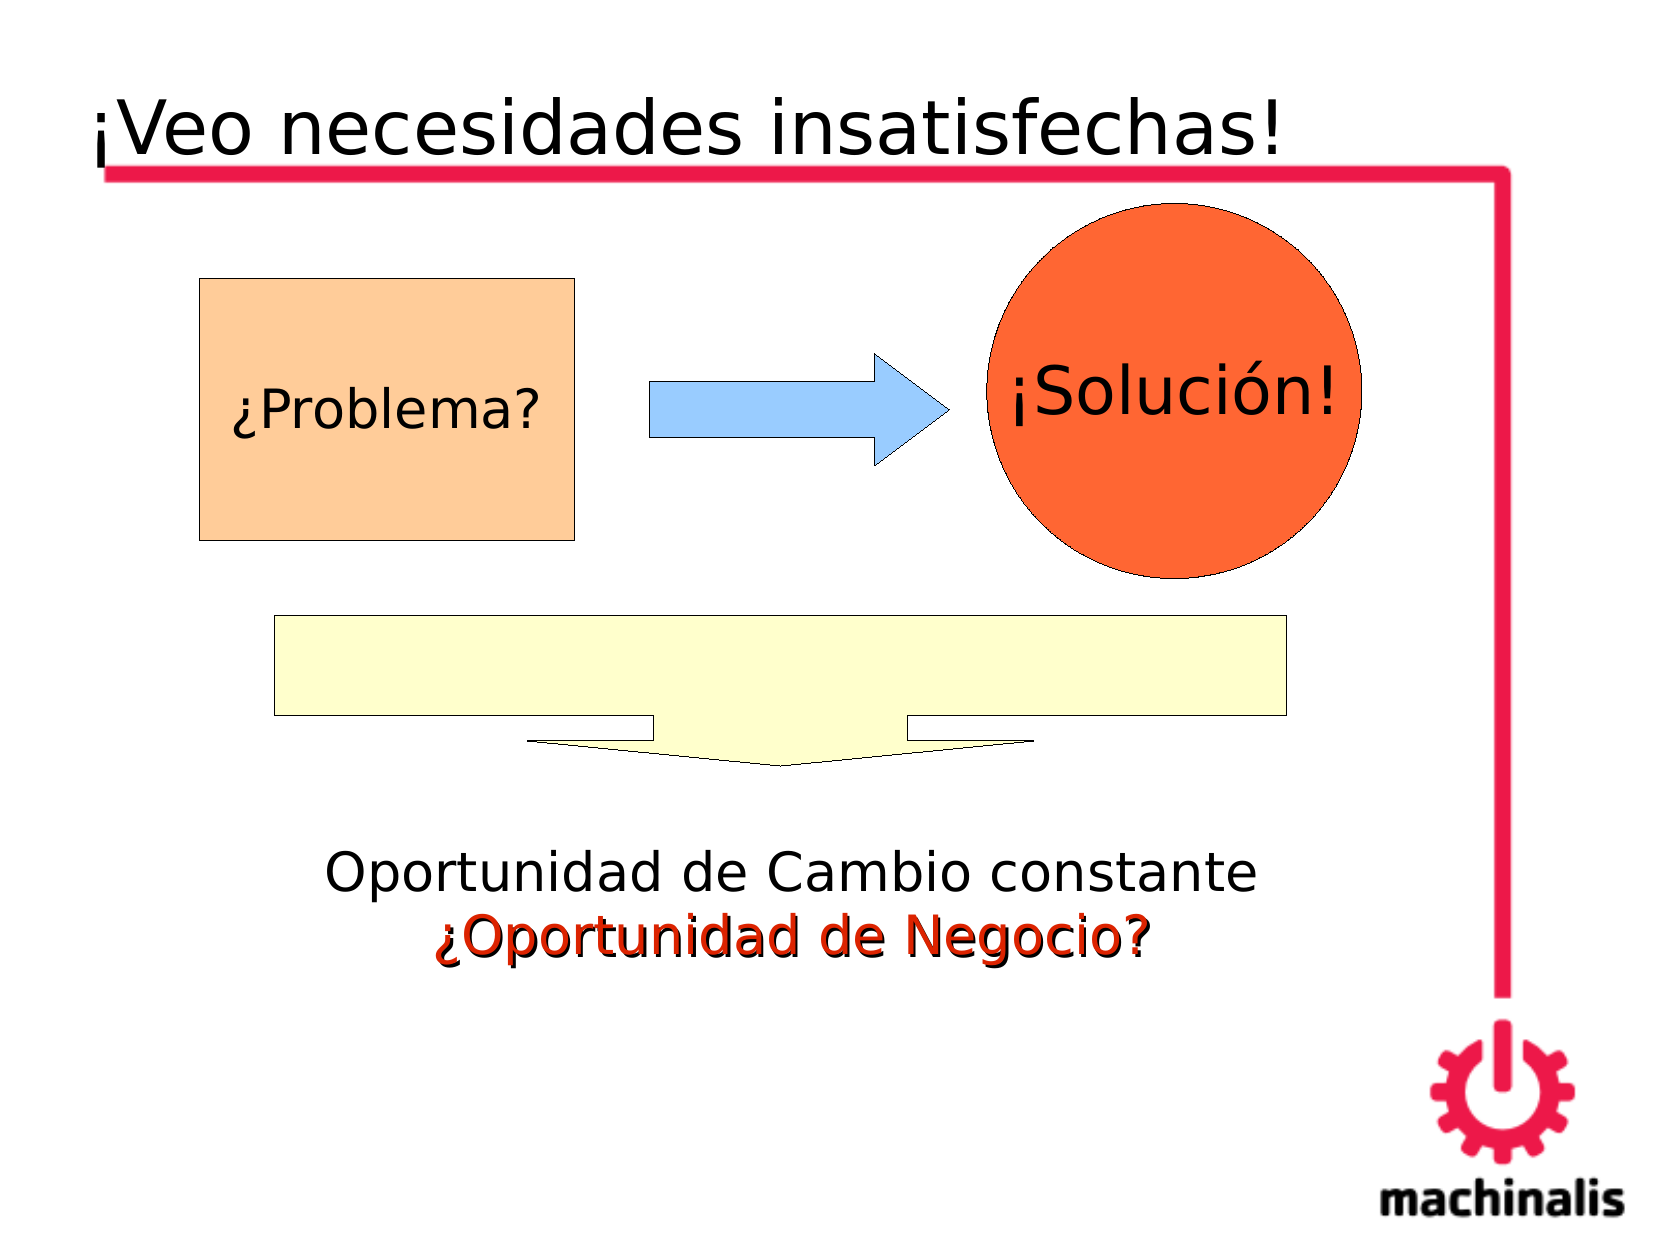

# ¡Veo necesidades insatisfechas!
¡Solución!
¿Problema?
Oportunidad de Cambio constante
¿Oportunidad de Negocio?